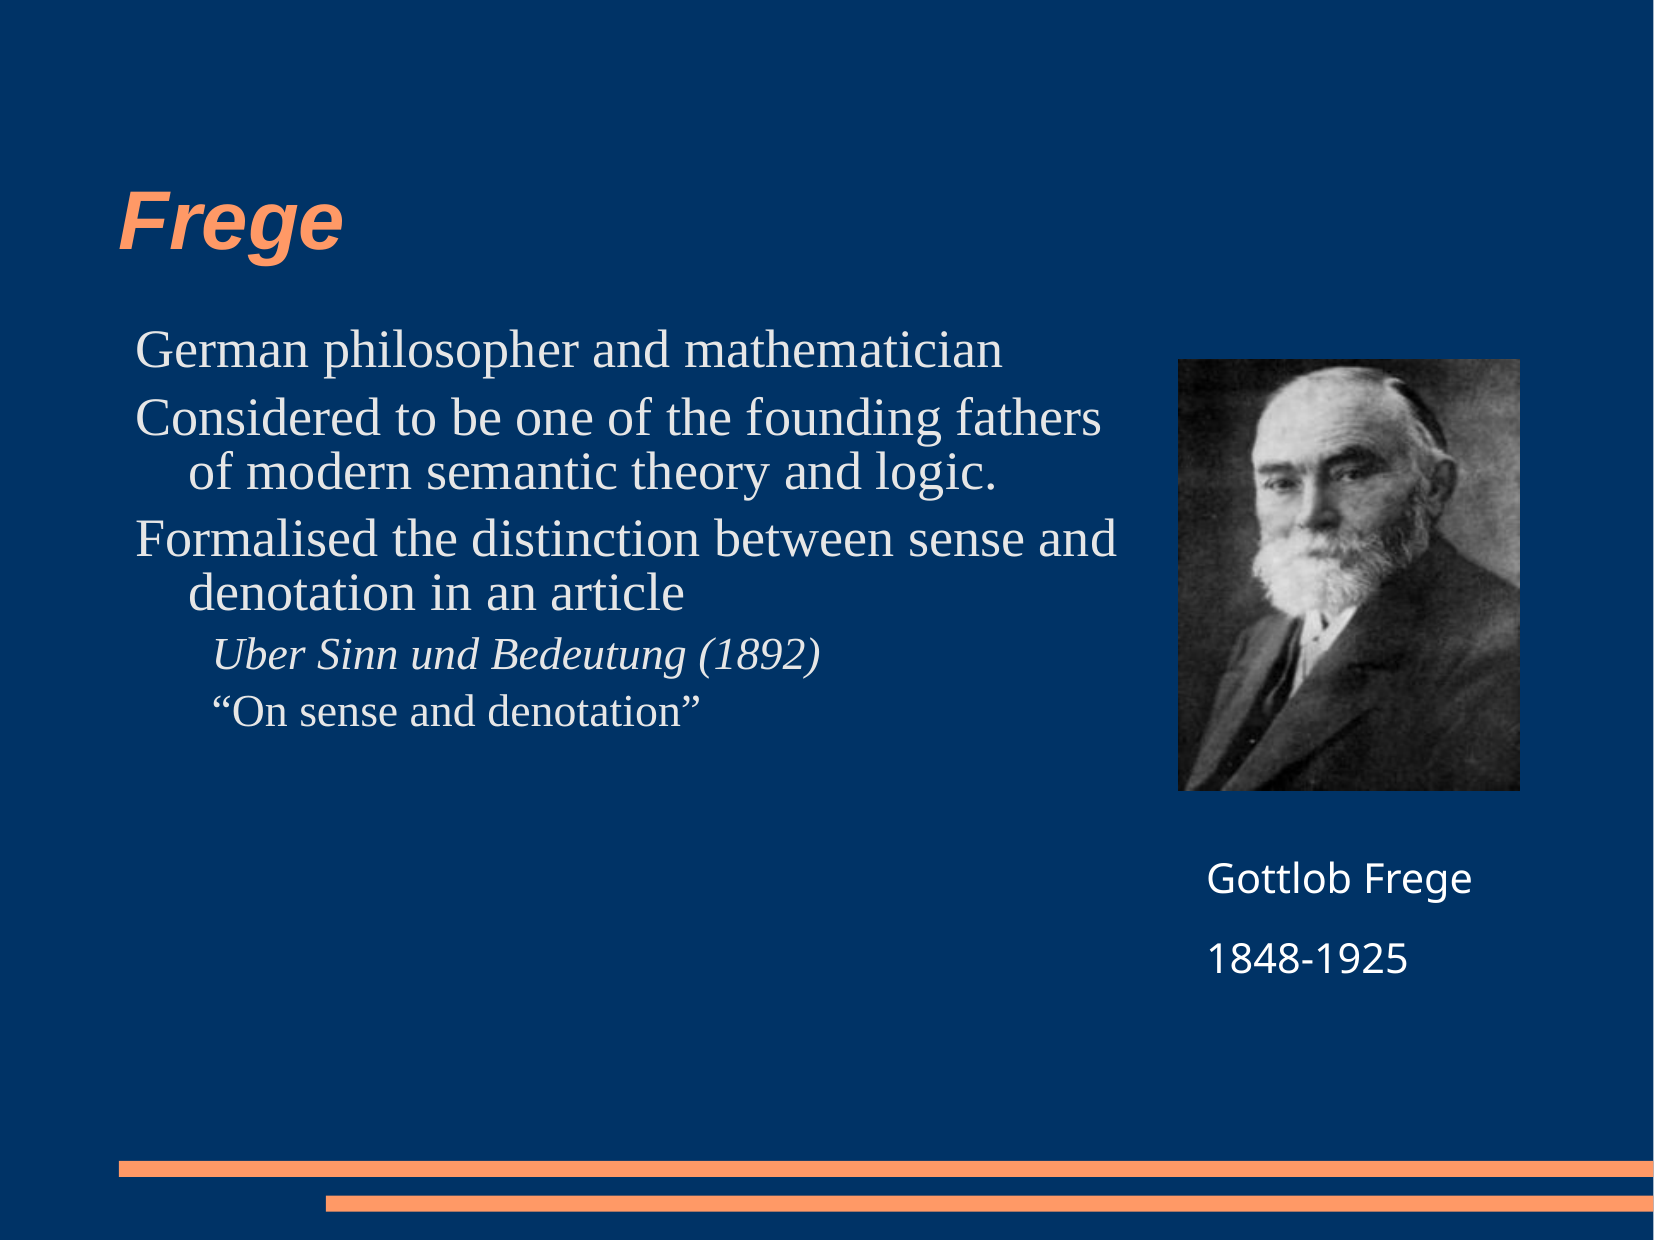

# Frege
German philosopher and mathematician
Considered to be one of the founding fathers of modern semantic theory and logic.
Formalised the distinction between sense and denotation in an article
Uber Sinn und Bedeutung (1892)
“On sense and denotation”
Gottlob Frege
1848-1925